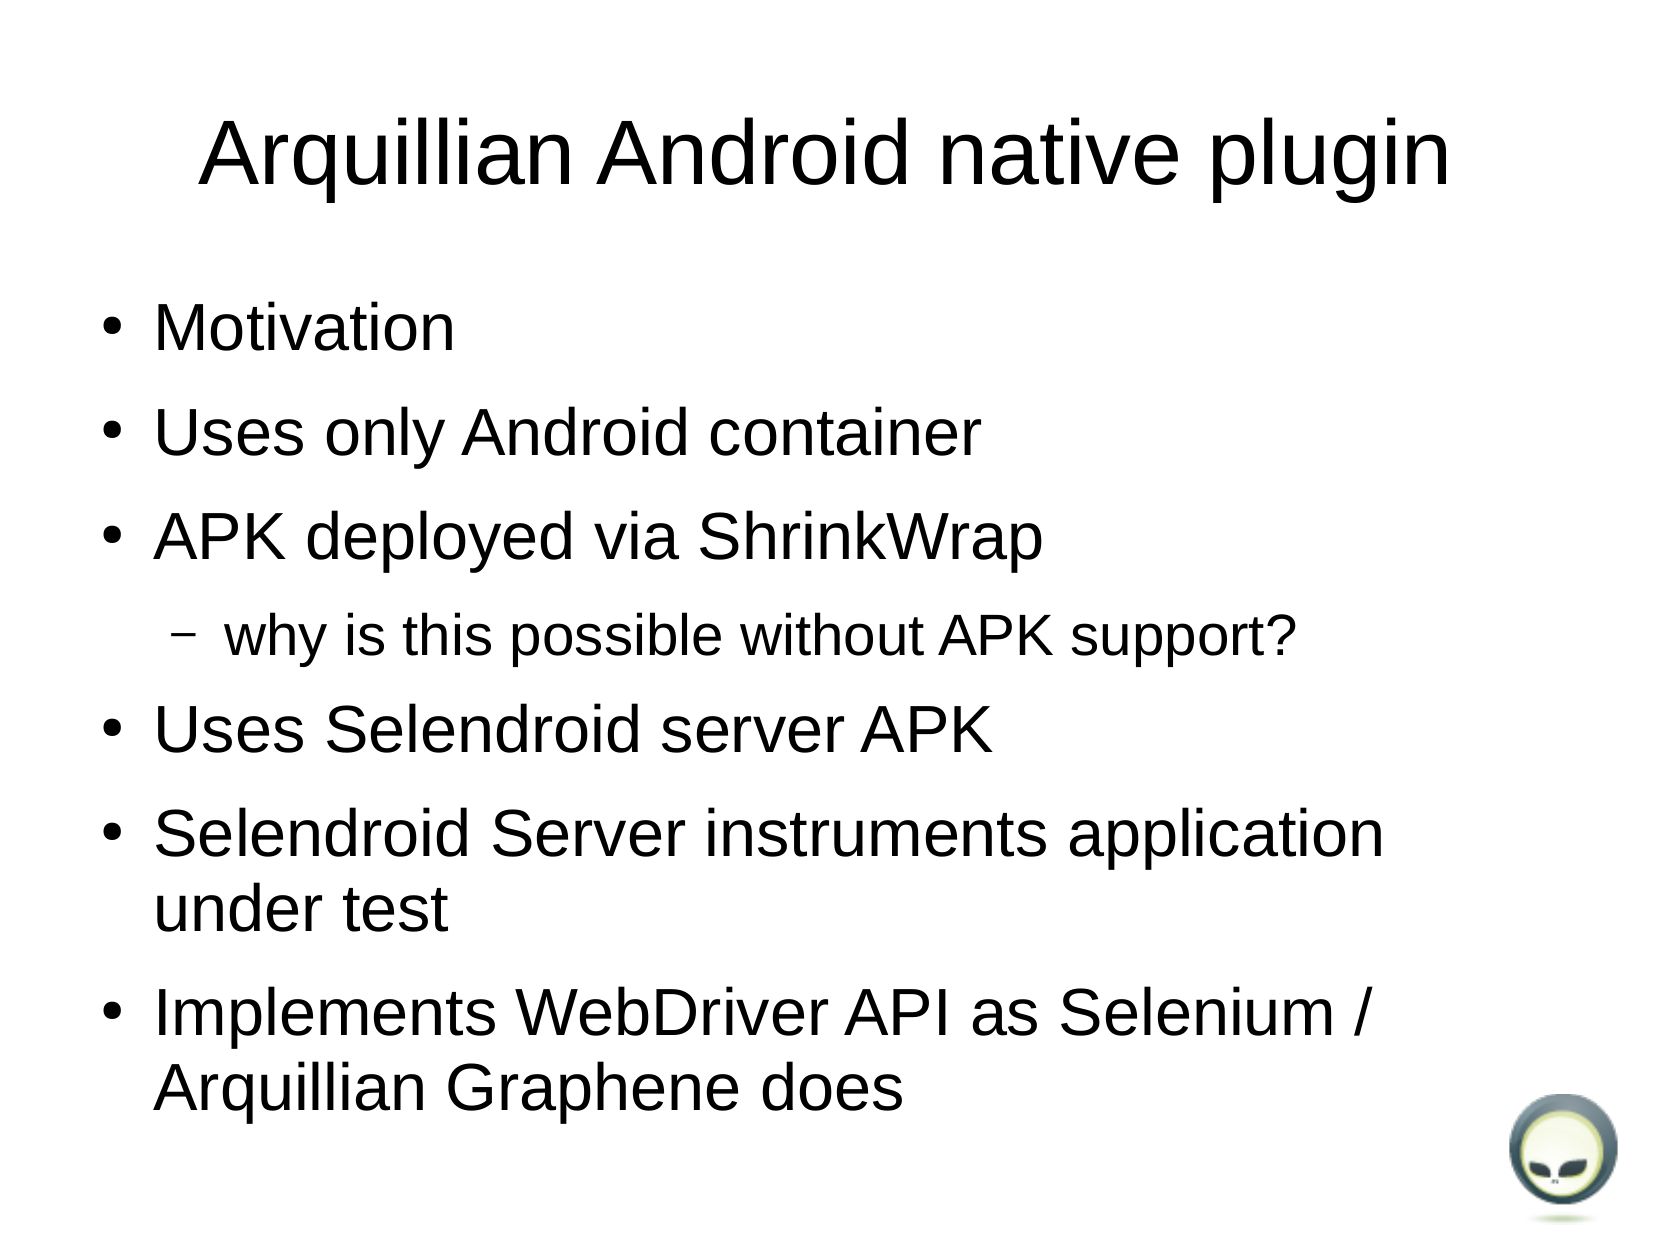

# Arquillian Android native plugin
Motivation
Uses only Android container
APK deployed via ShrinkWrap
why is this possible without APK support?
Uses Selendroid server APK
Selendroid Server instruments application under test
Implements WebDriver API as Selenium / Arquillian Graphene does